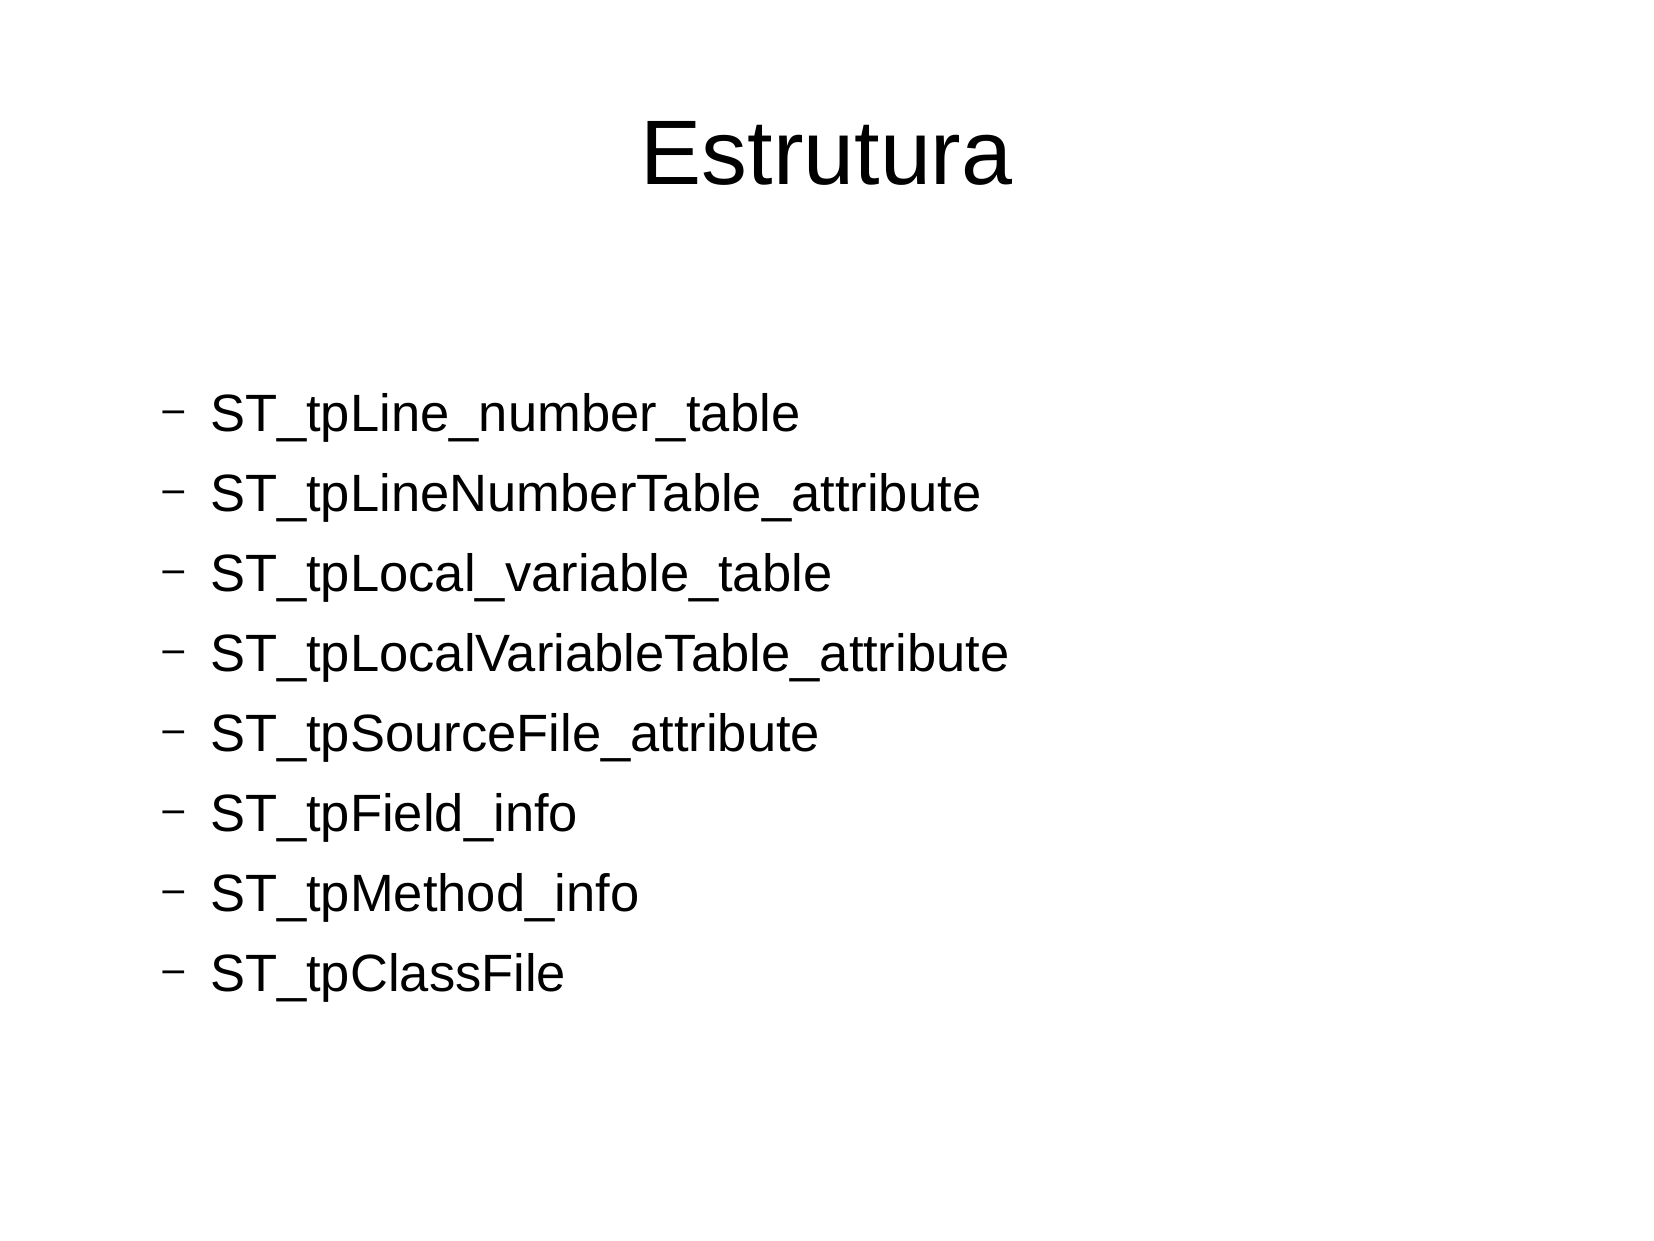

# Estrutura
ST_tpLine_number_table
ST_tpLineNumberTable_attribute
ST_tpLocal_variable_table
ST_tpLocalVariableTable_attribute
ST_tpSourceFile_attribute
ST_tpField_info
ST_tpMethod_info
ST_tpClassFile